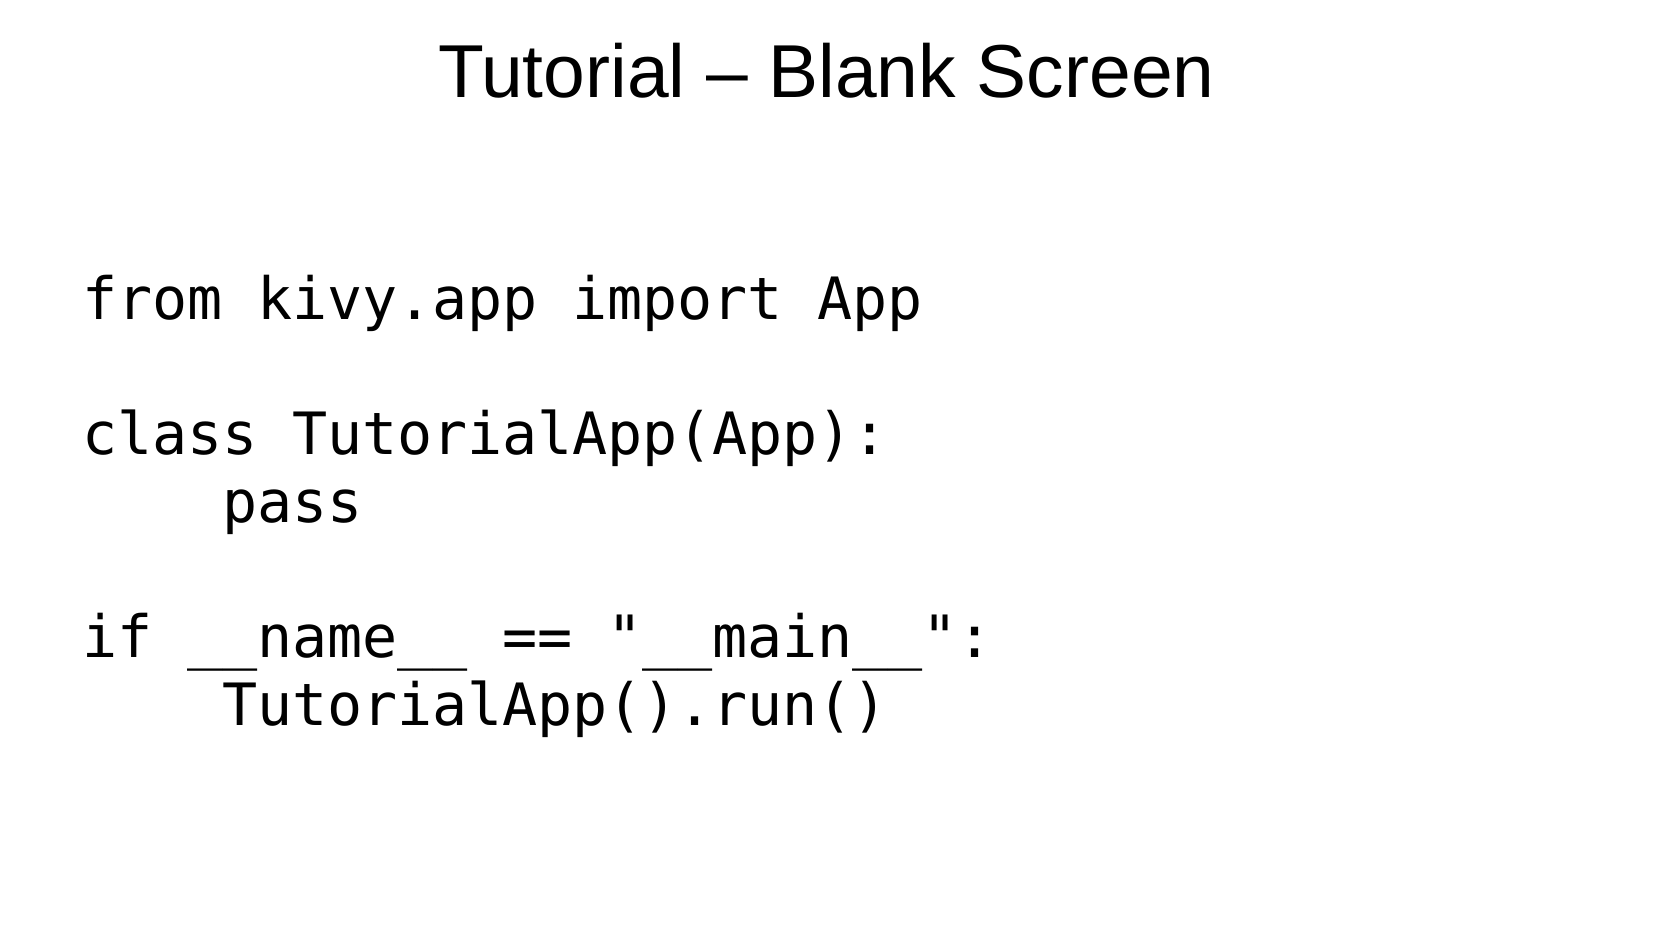

# Tutorial – Blank Screen
from kivy.app import App
class TutorialApp(App):
 pass
if __name__ == "__main__":
 TutorialApp().run()